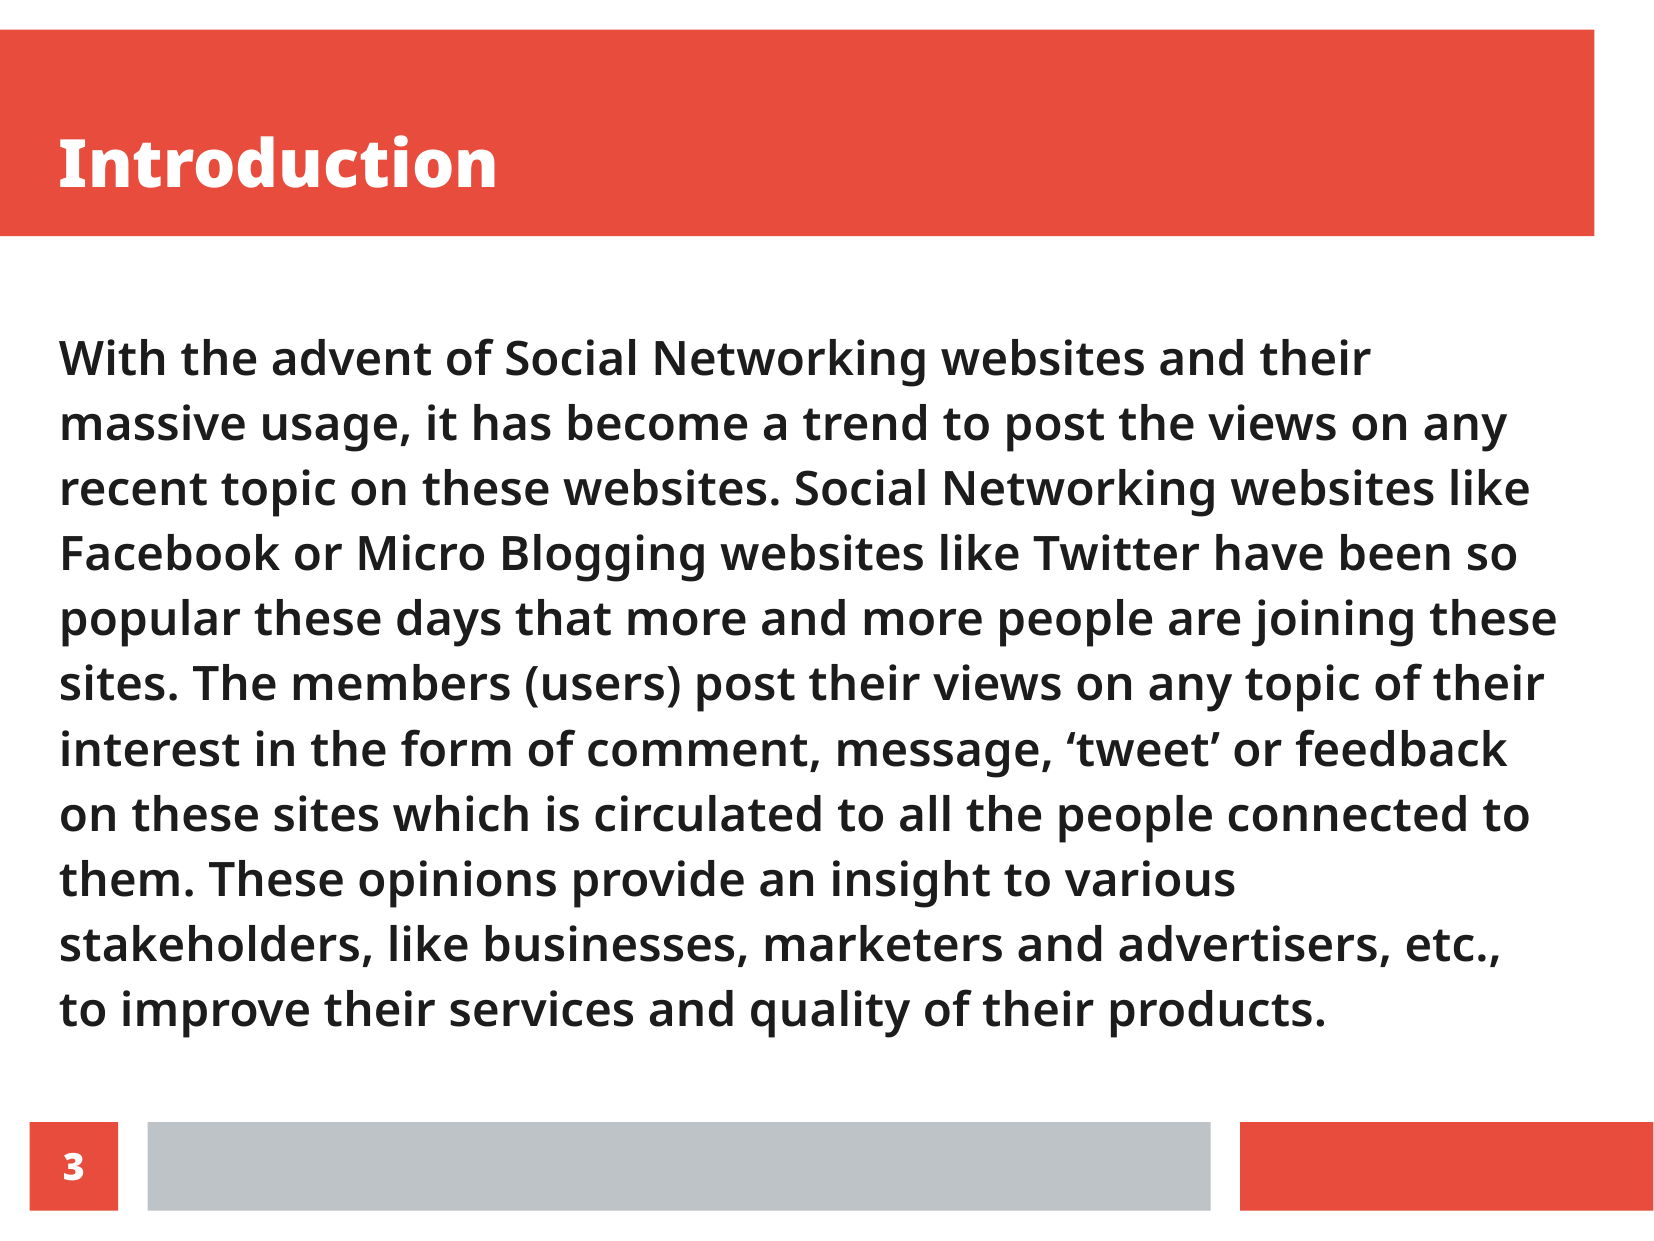

# Introduction
With the advent of Social Networking websites and their massive usage, it has become a trend to post the views on any recent topic on these websites. Social Networking websites like Facebook or Micro Blogging websites like Twitter have been so popular these days that more and more people are joining these sites. The members (users) post their views on any topic of their interest in the form of comment, message, ‘tweet’ or feedback on these sites which is circulated to all the people connected to them. These opinions provide an insight to various stakeholders, like businesses, marketers and advertisers, etc., to improve their services and quality of their products.
3